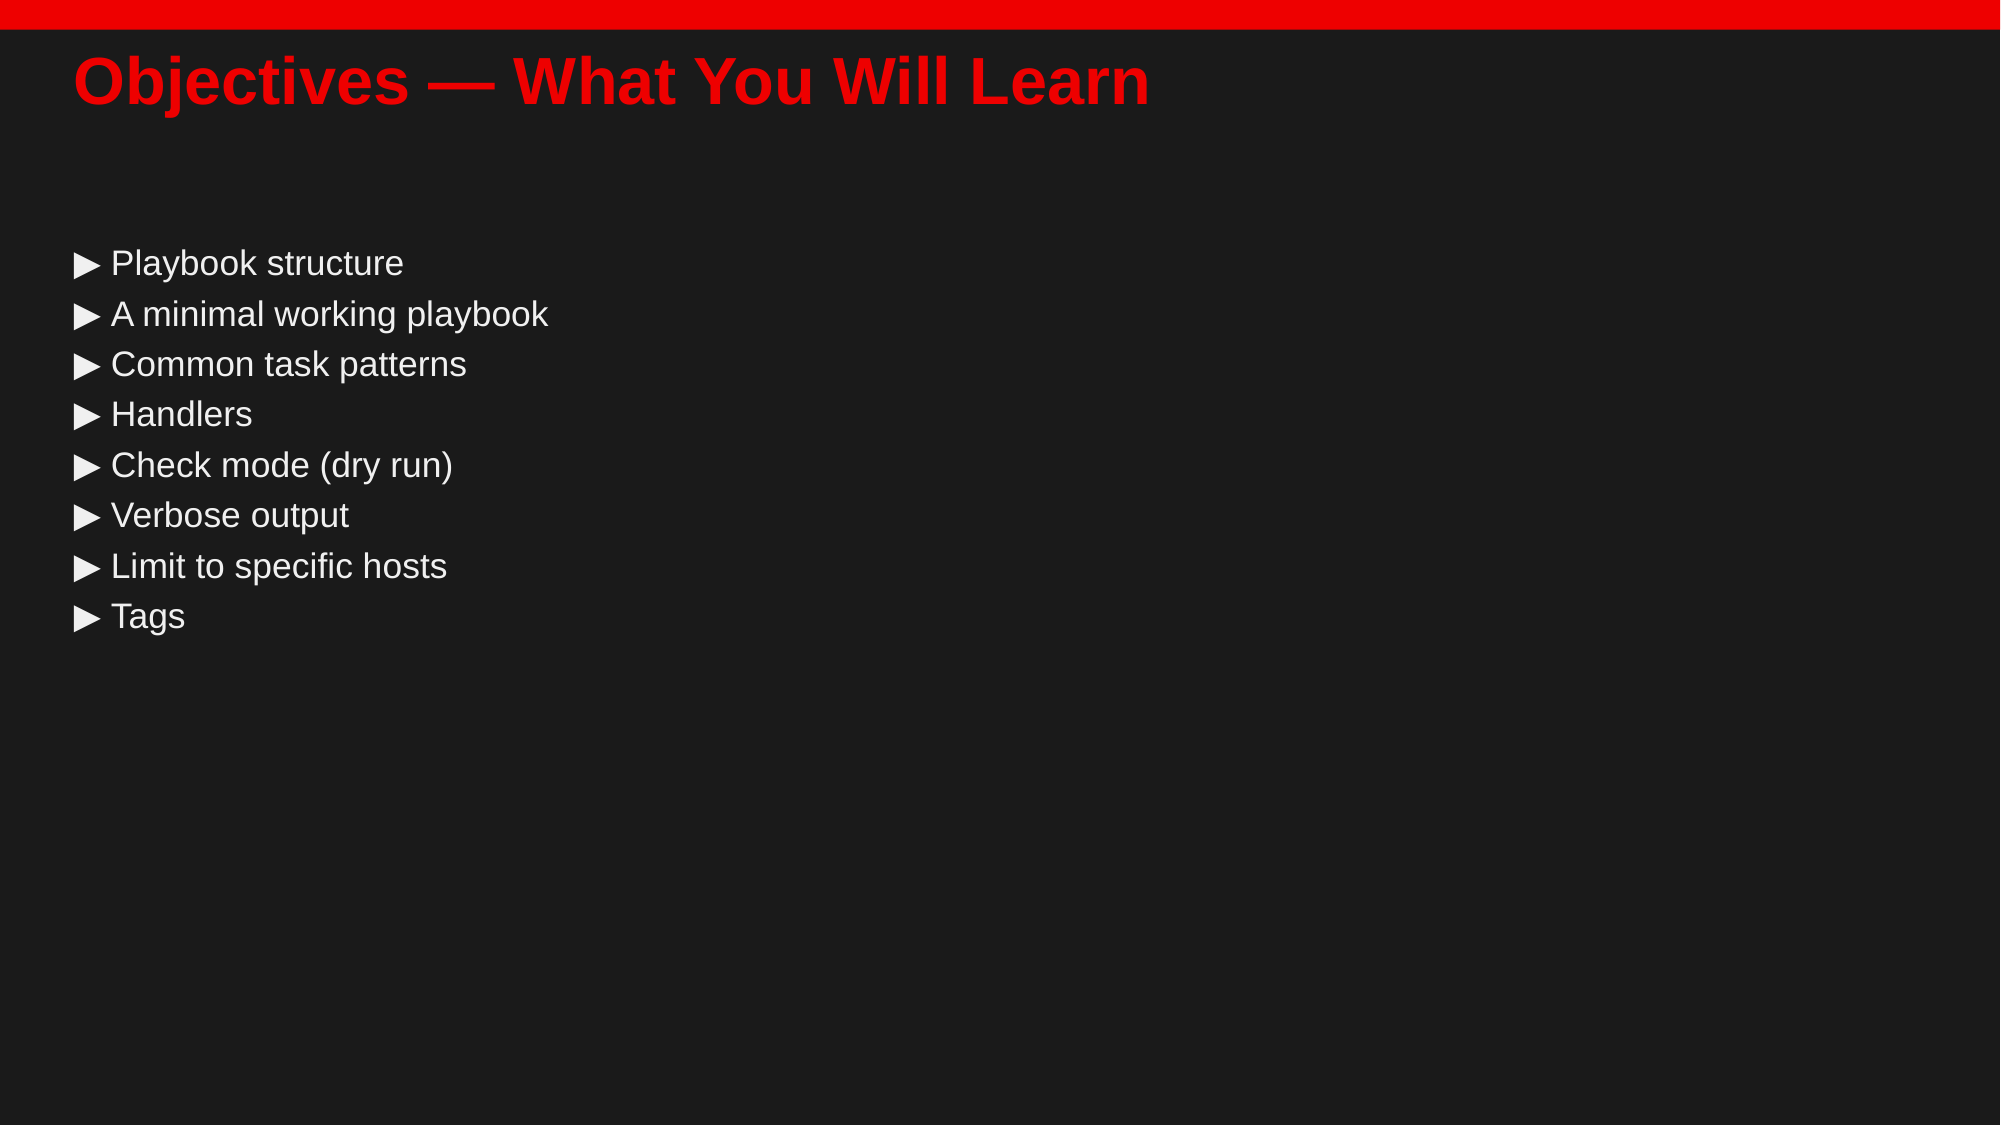

Objectives — What You Will Learn
▶ Playbook structure
▶ A minimal working playbook
▶ Common task patterns
▶ Handlers
▶ Check mode (dry run)
▶ Verbose output
▶ Limit to specific hosts
▶ Tags